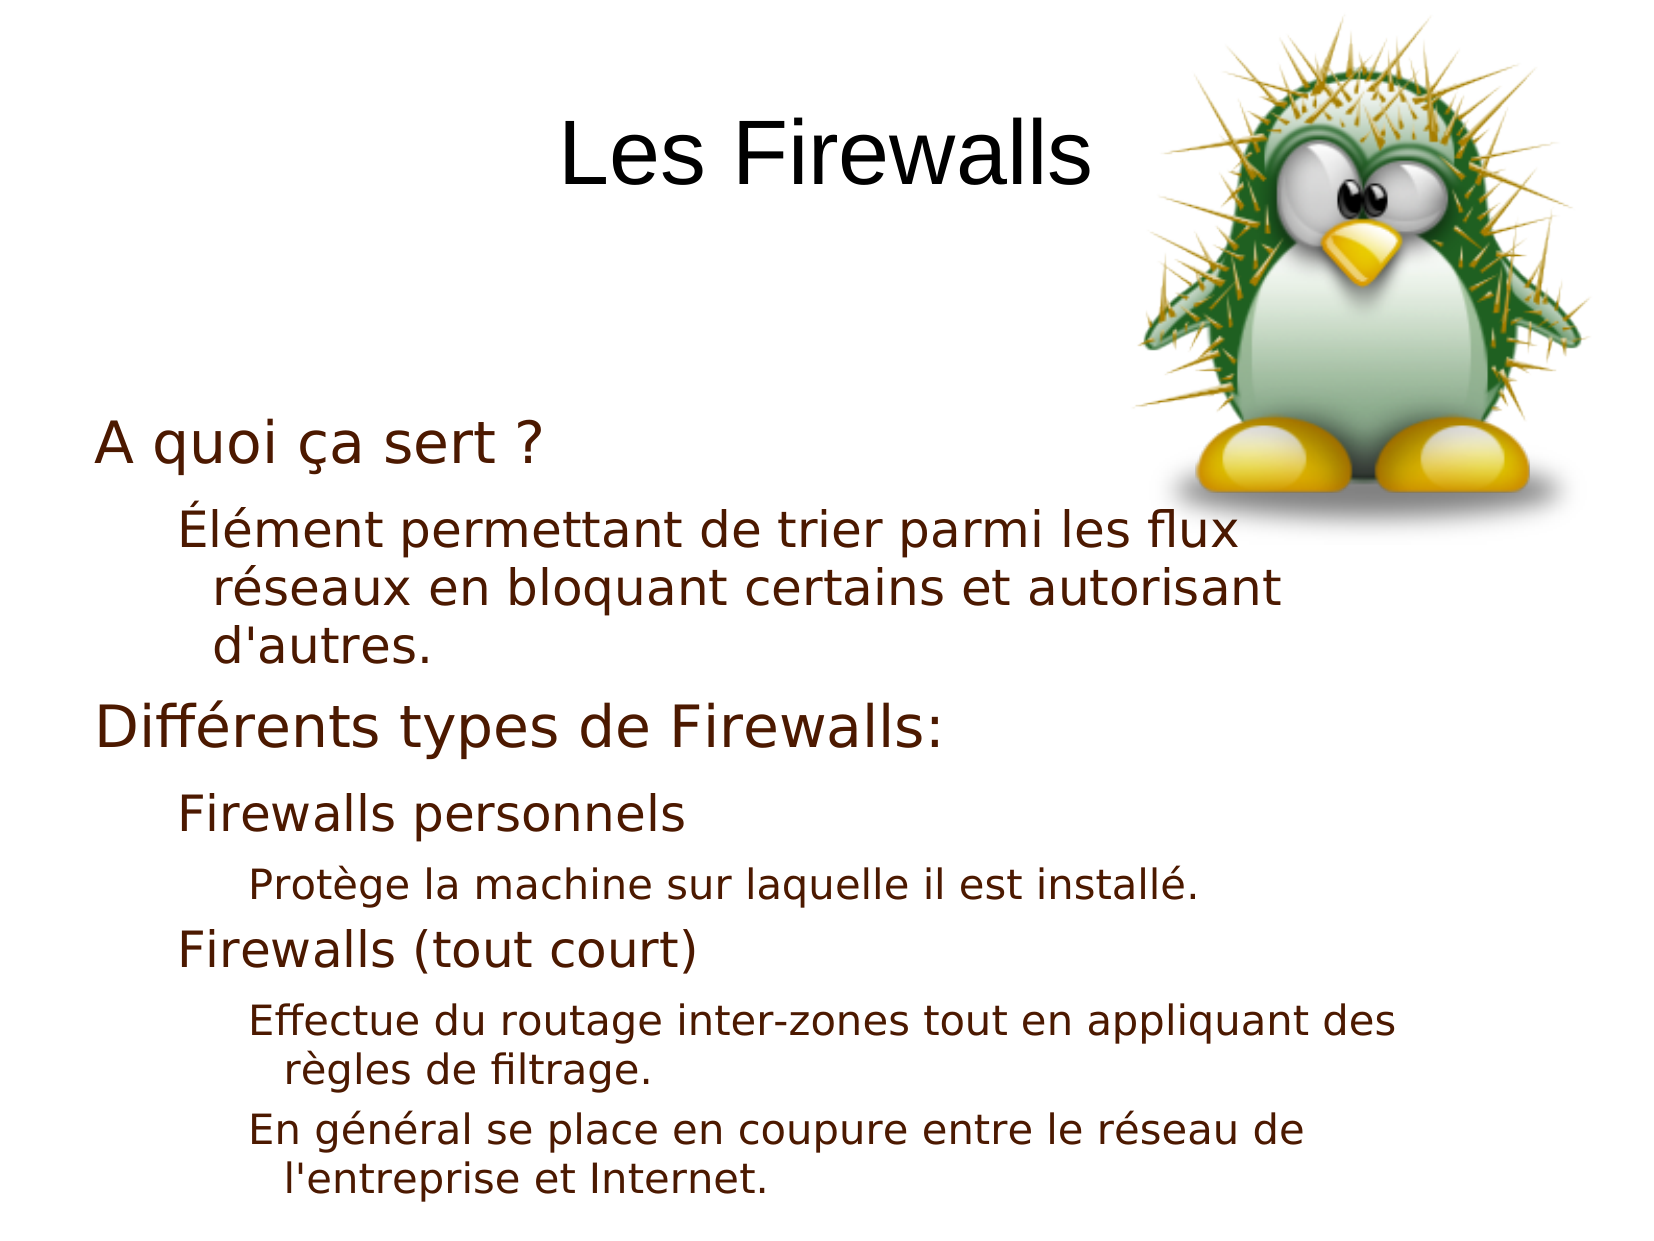

# Les Firewalls
A quoi ça sert ?
Élément permettant de trier parmi les flux réseaux en bloquant certains et autorisant d'autres.
Différents types de Firewalls:
Firewalls personnels
Protège la machine sur laquelle il est installé.
Firewalls (tout court)
Effectue du routage inter-zones tout en appliquant des règles de filtrage.
En général se place en coupure entre le réseau de l'entreprise et Internet.